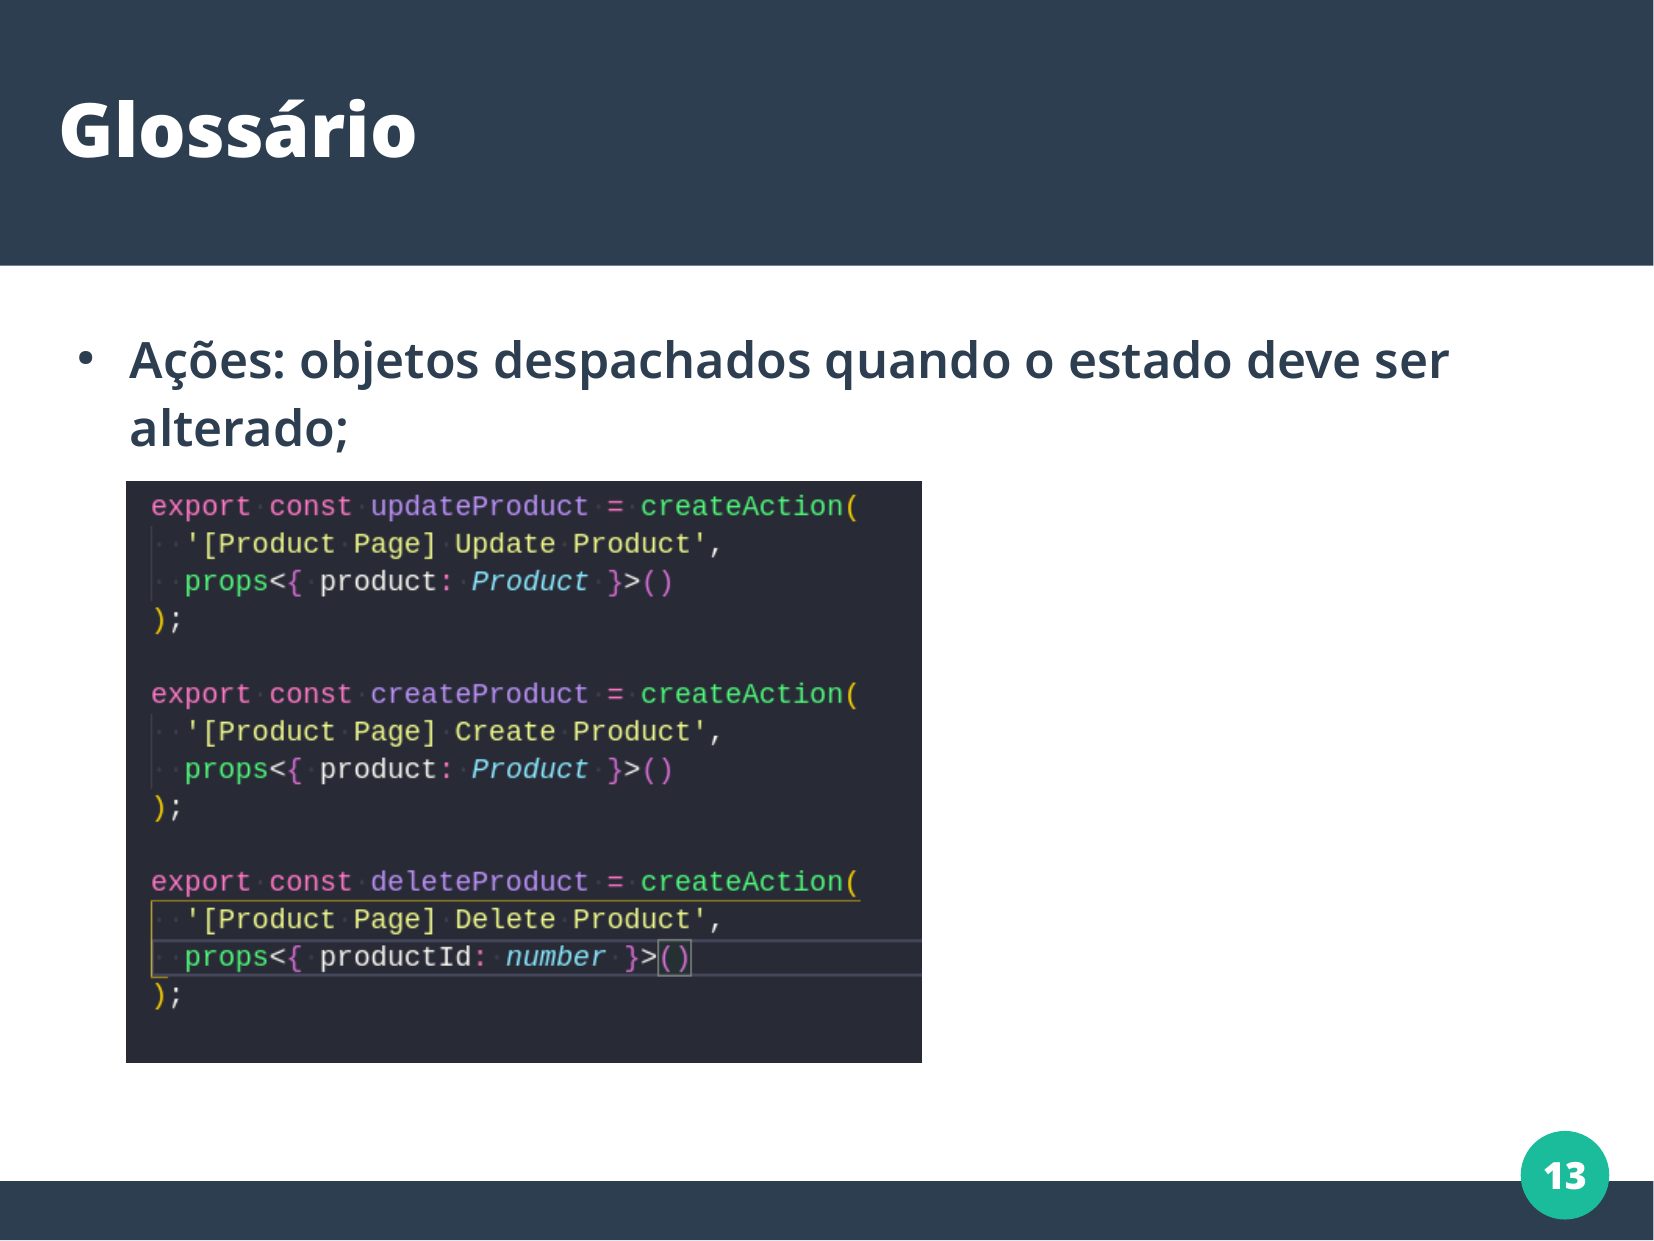

# Glossário
Ações: objetos despachados quando o estado deve ser alterado;
13